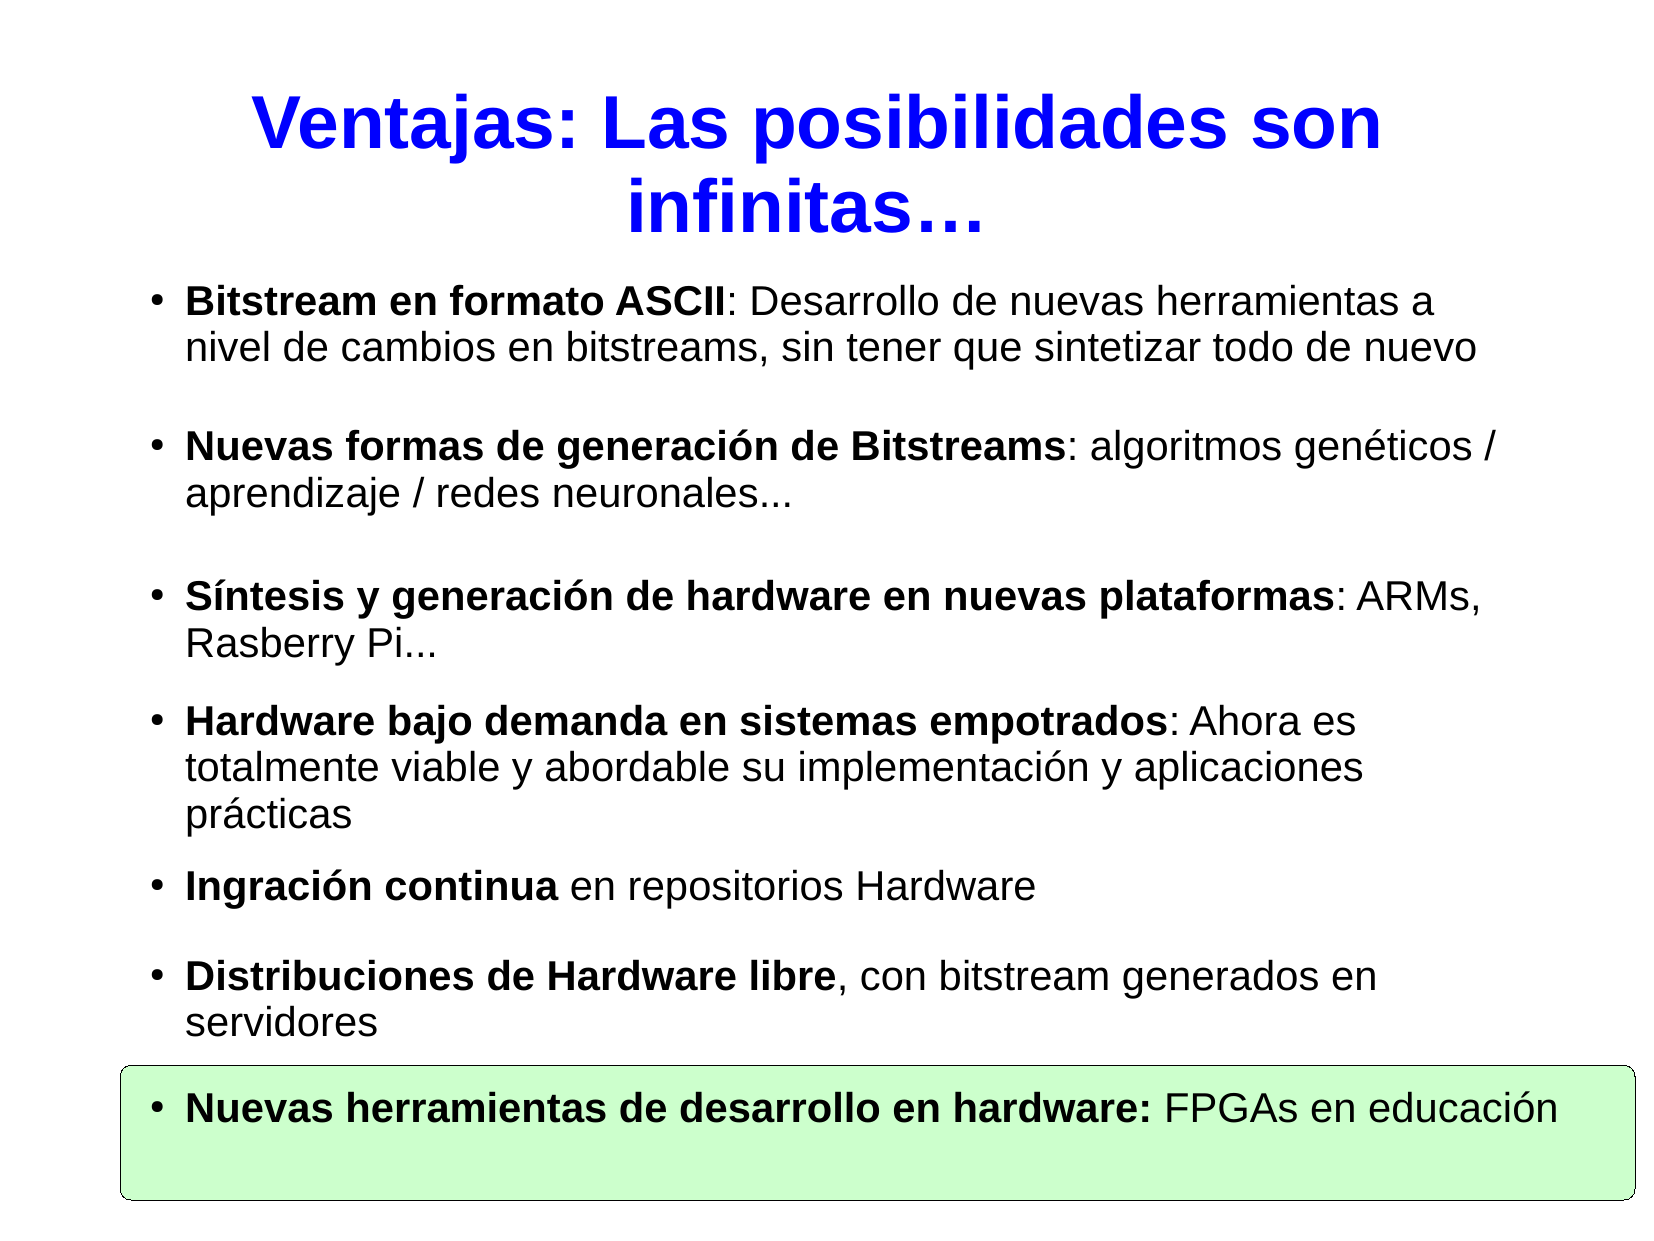

Ventajas: Las posibilidades son infinitas…
Bitstream en formato ASCII: Desarrollo de nuevas herramientas a nivel de cambios en bitstreams, sin tener que sintetizar todo de nuevo
Nuevas formas de generación de Bitstreams: algoritmos genéticos / aprendizaje / redes neuronales...
Síntesis y generación de hardware en nuevas plataformas: ARMs, Rasberry Pi...
Hardware bajo demanda en sistemas empotrados: Ahora es totalmente viable y abordable su implementación y aplicaciones prácticas
Ingración continua en repositorios Hardware
Distribuciones de Hardware libre, con bitstream generados en servidores
Nuevas herramientas de desarrollo en hardware: FPGAs en educación